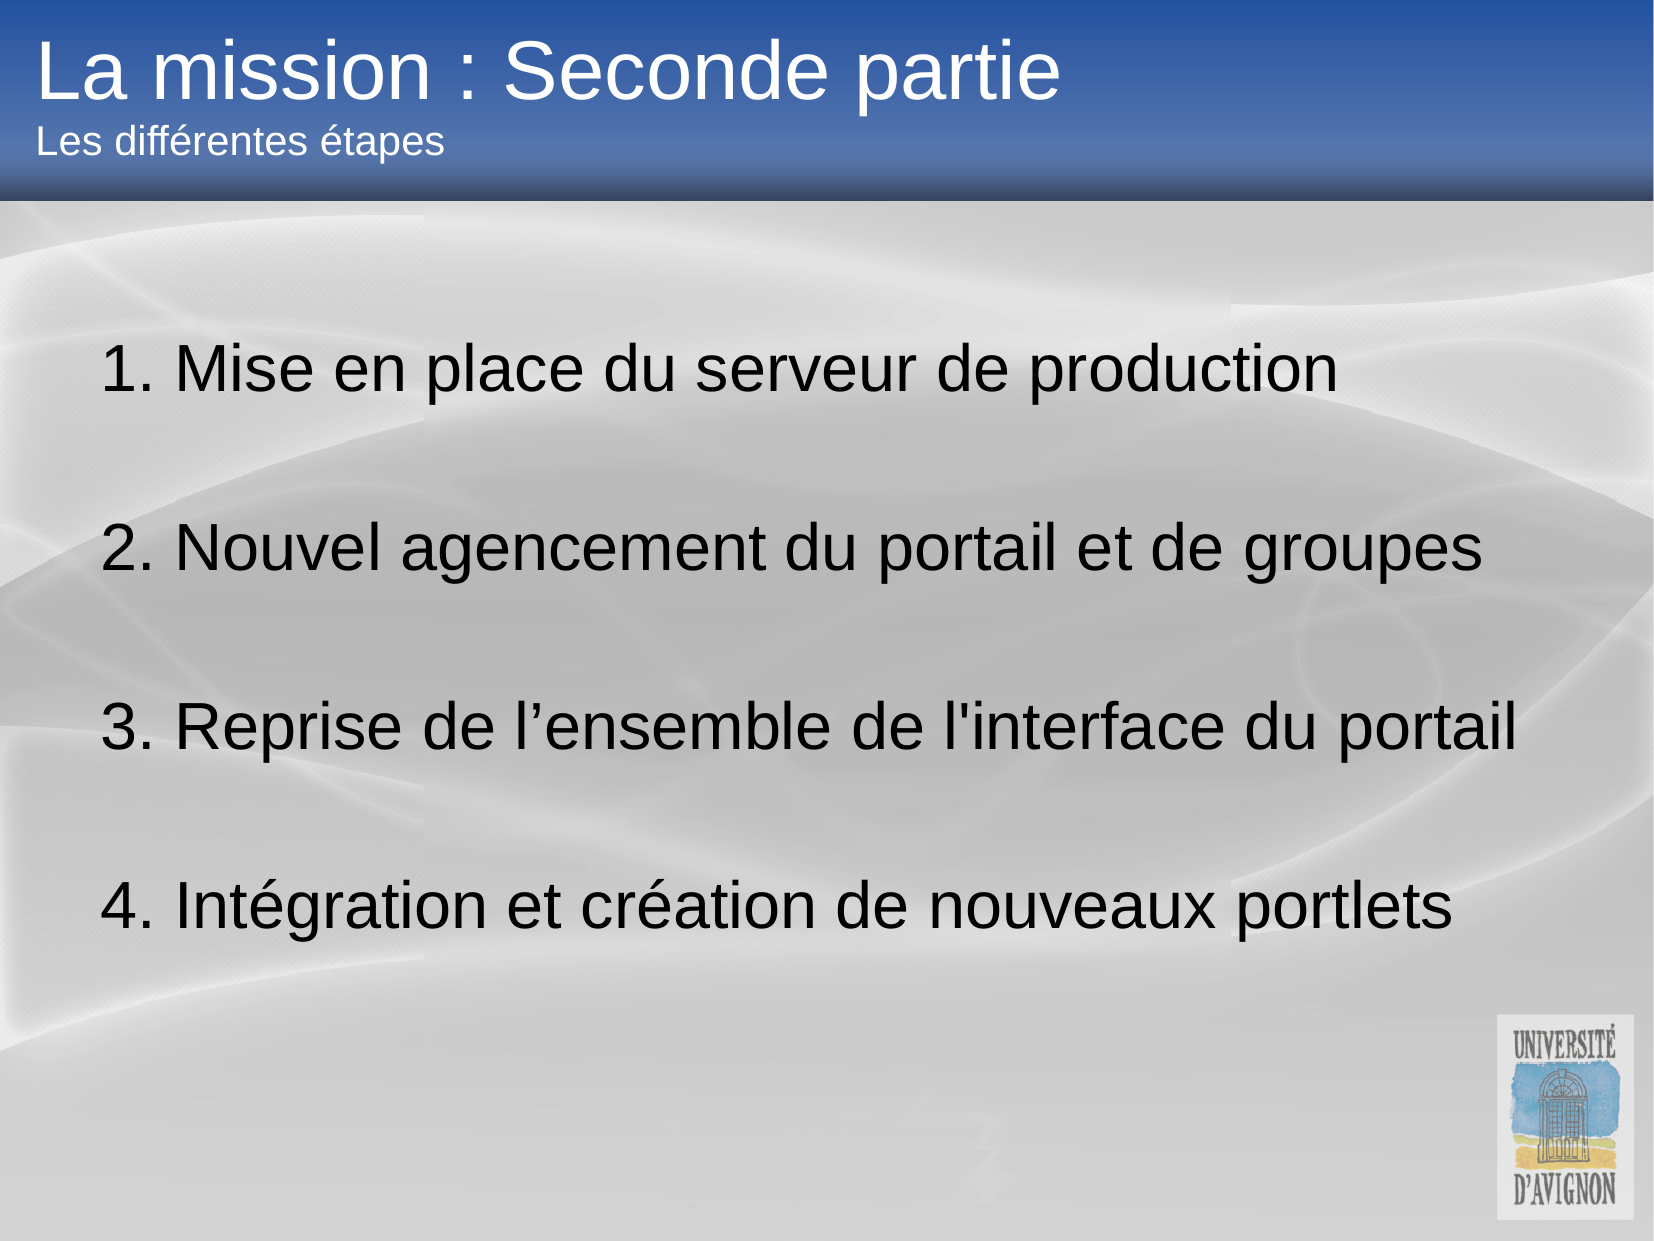

La mission : Seconde partie
Les différentes étapes
# Mise en place du serveur de production
 Nouvel agencement du portail et de groupes
 Reprise de l’ensemble de l'interface du portail
 Intégration et création de nouveaux portlets